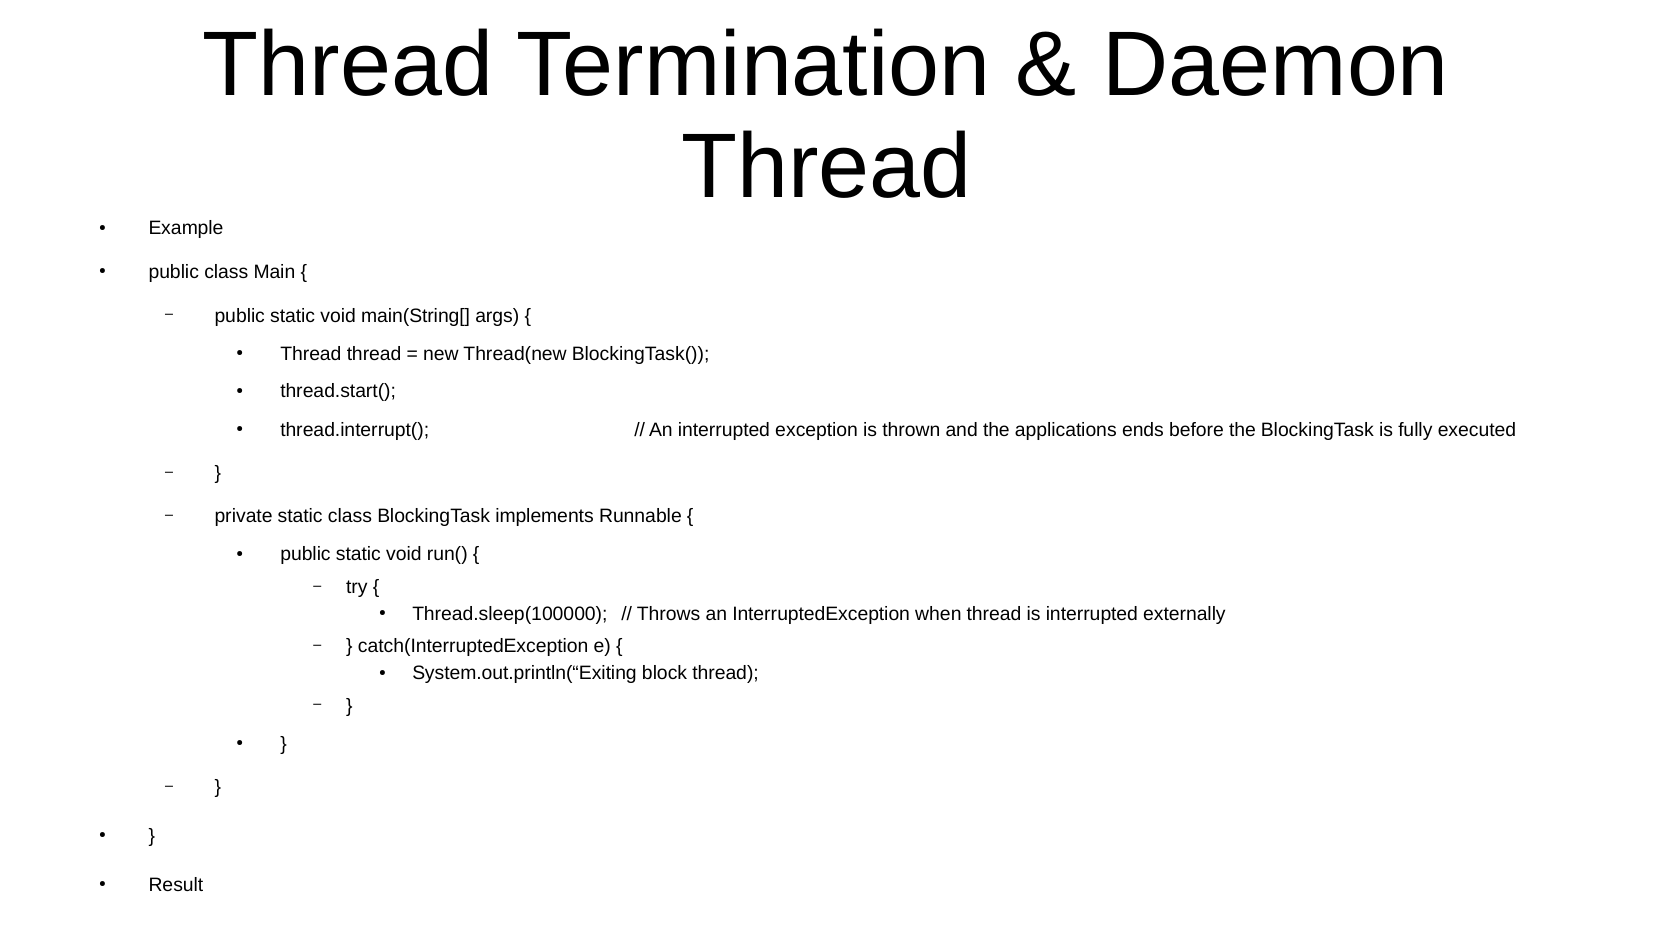

# Thread Termination & Daemon Thread
Example
public class Main {
public static void main(String[] args) {
Thread thread = new Thread(new BlockingTask());
thread.start();
thread.interrupt();					 	 	 // An interrupted exception is thrown and the applications ends before the BlockingTask is fully executed
}
private static class BlockingTask implements Runnable {
public static void run() {
try {
Thread.sleep(100000);			// Throws an InterruptedException when thread is interrupted externally
} catch(InterruptedException e) {
System.out.println(“Exiting block thread);
}
}
}
}
Result